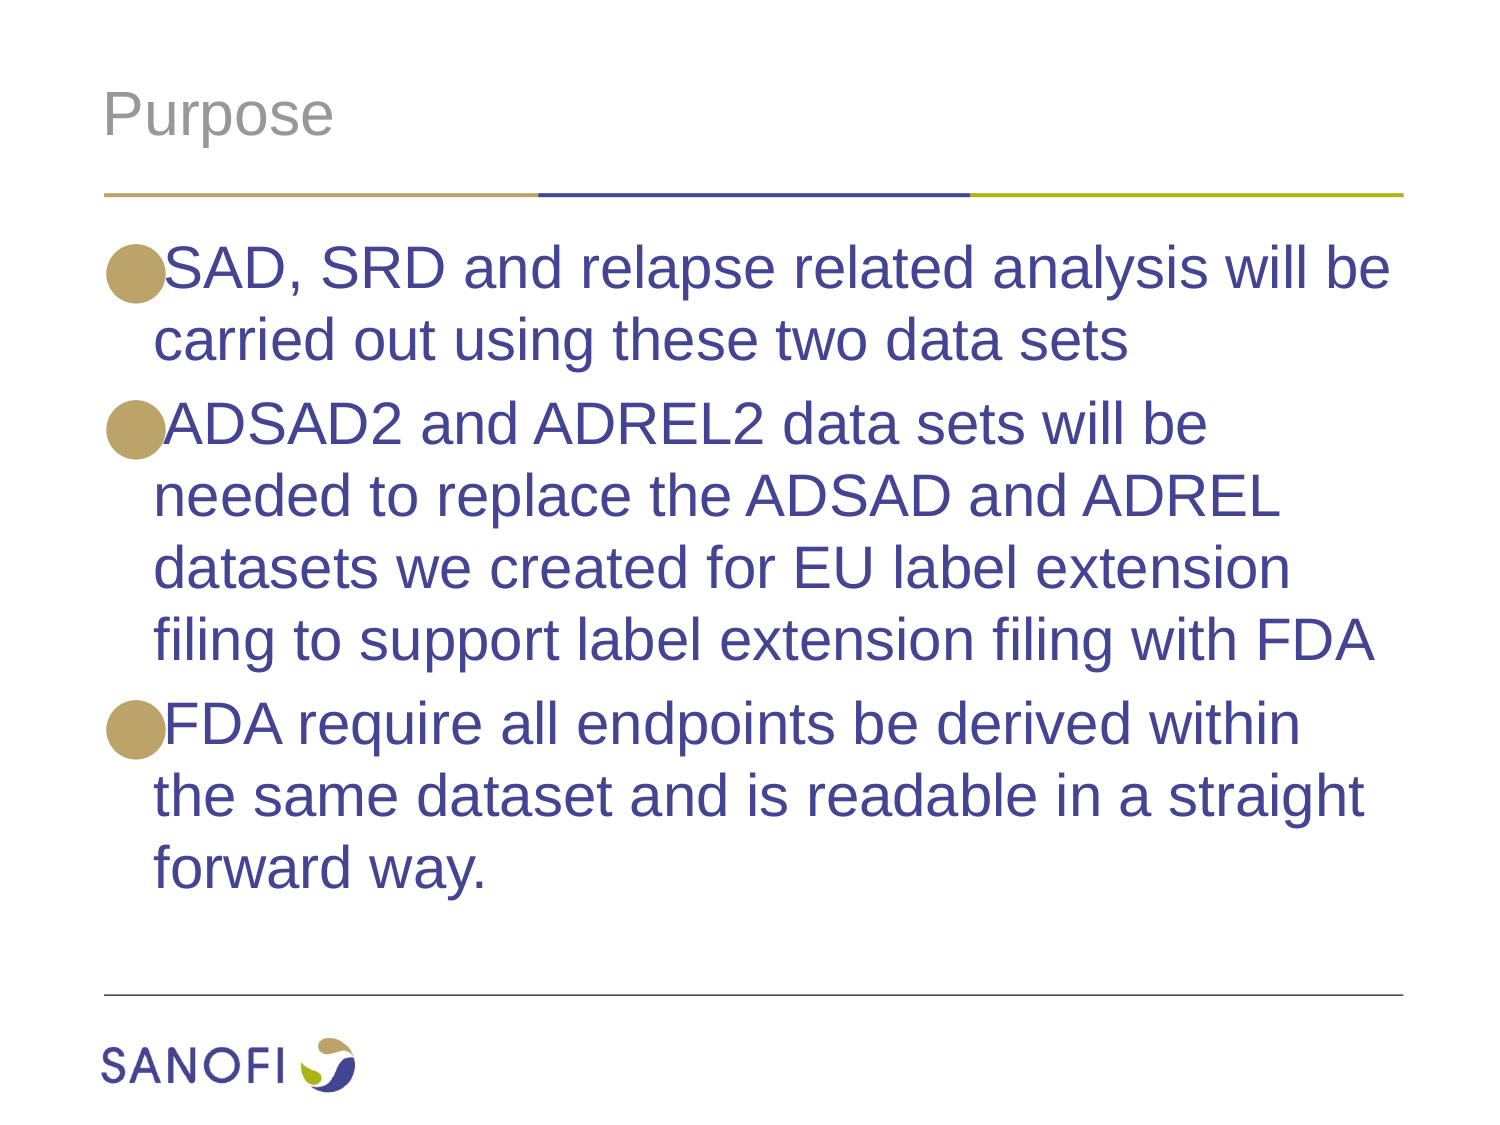

# Purpose
SAD, SRD and relapse related analysis will be carried out using these two data sets
ADSAD2 and ADREL2 data sets will be needed to replace the ADSAD and ADREL datasets we created for EU label extension filing to support label extension filing with FDA
FDA require all endpoints be derived within the same dataset and is readable in a straight forward way.